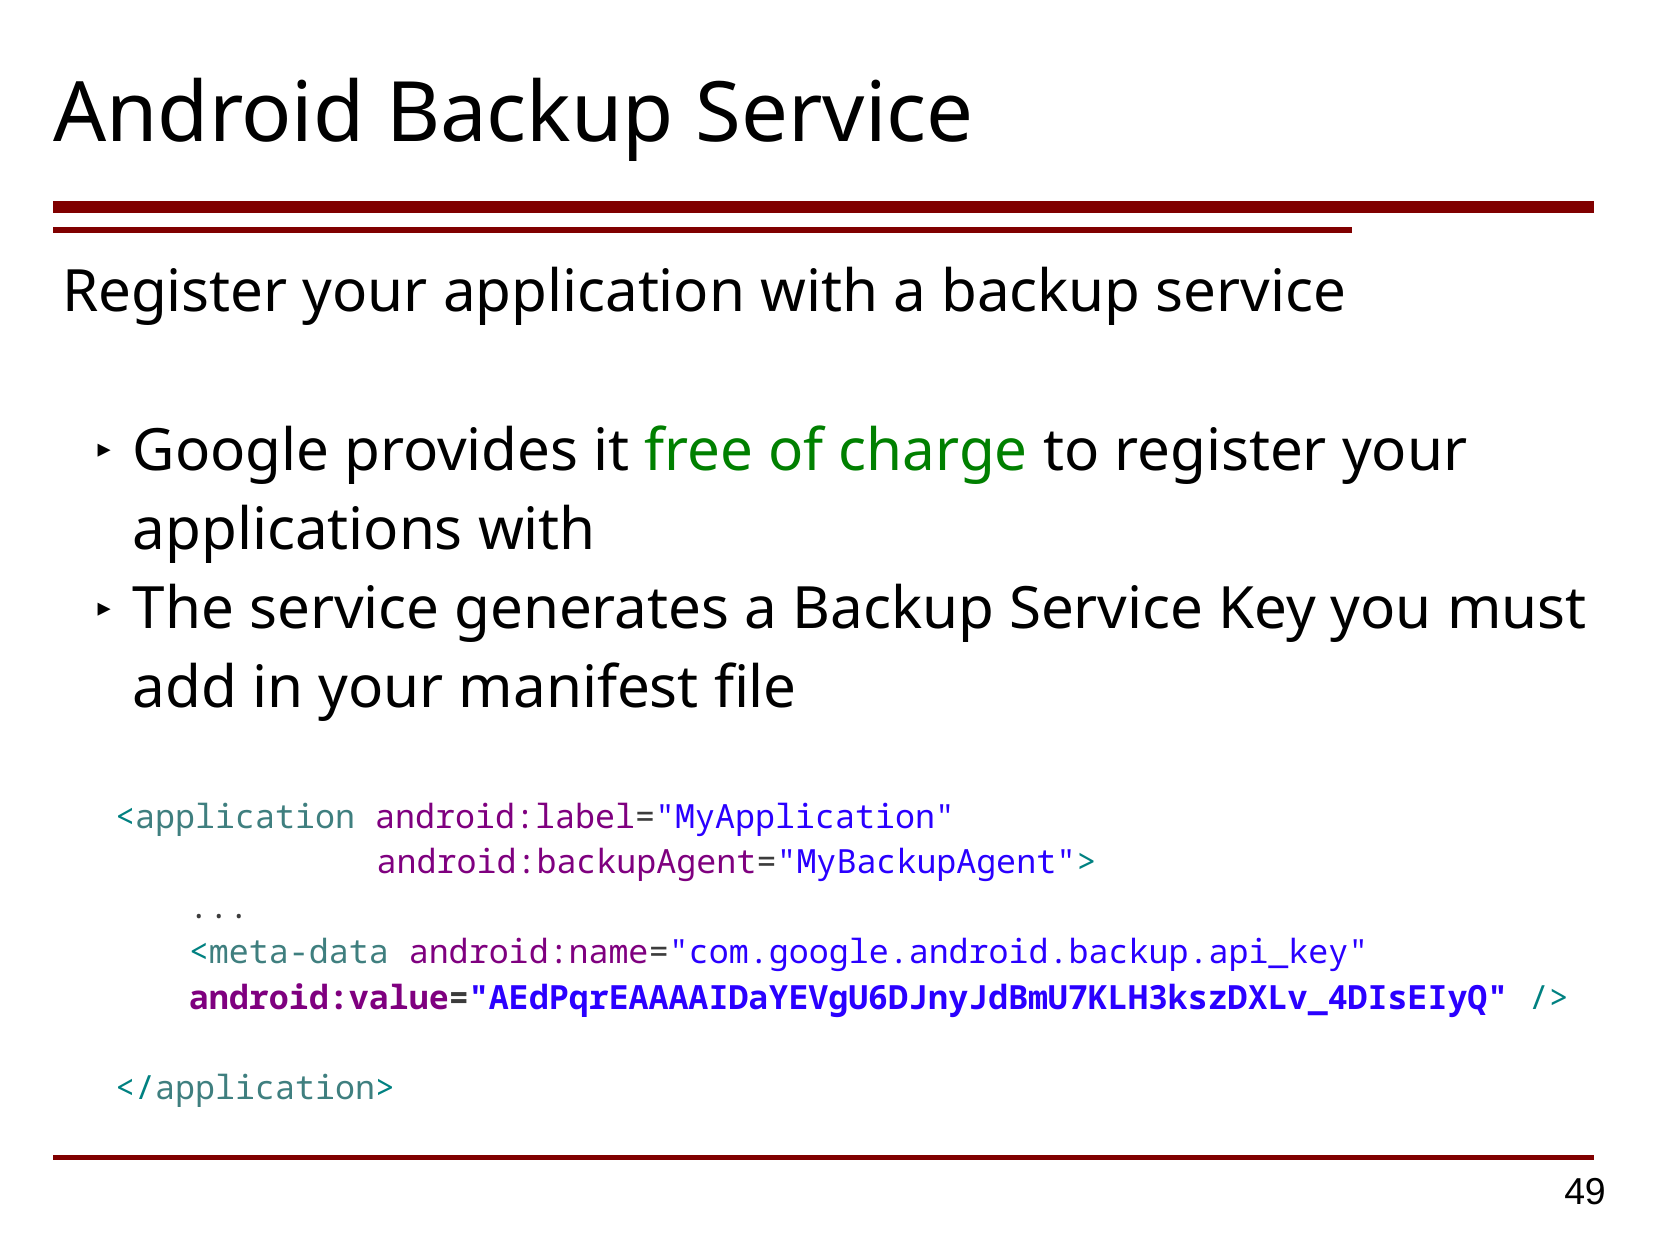

# Android Backup Service
Register your application with a backup service
Google provides it free of charge to register your applications with
The service generates a Backup Service Key you must add in your manifest file
<application android:label="MyApplication"
			 android:backupAgent="MyBackupAgent">
	...
	<meta-data android:name="com.google.android.backup.api_key"
	android:value="AEdPqrEAAAAIDaYEVgU6DJnyJdBmU7KLH3kszDXLv_4DIsEIyQ" />
</application>